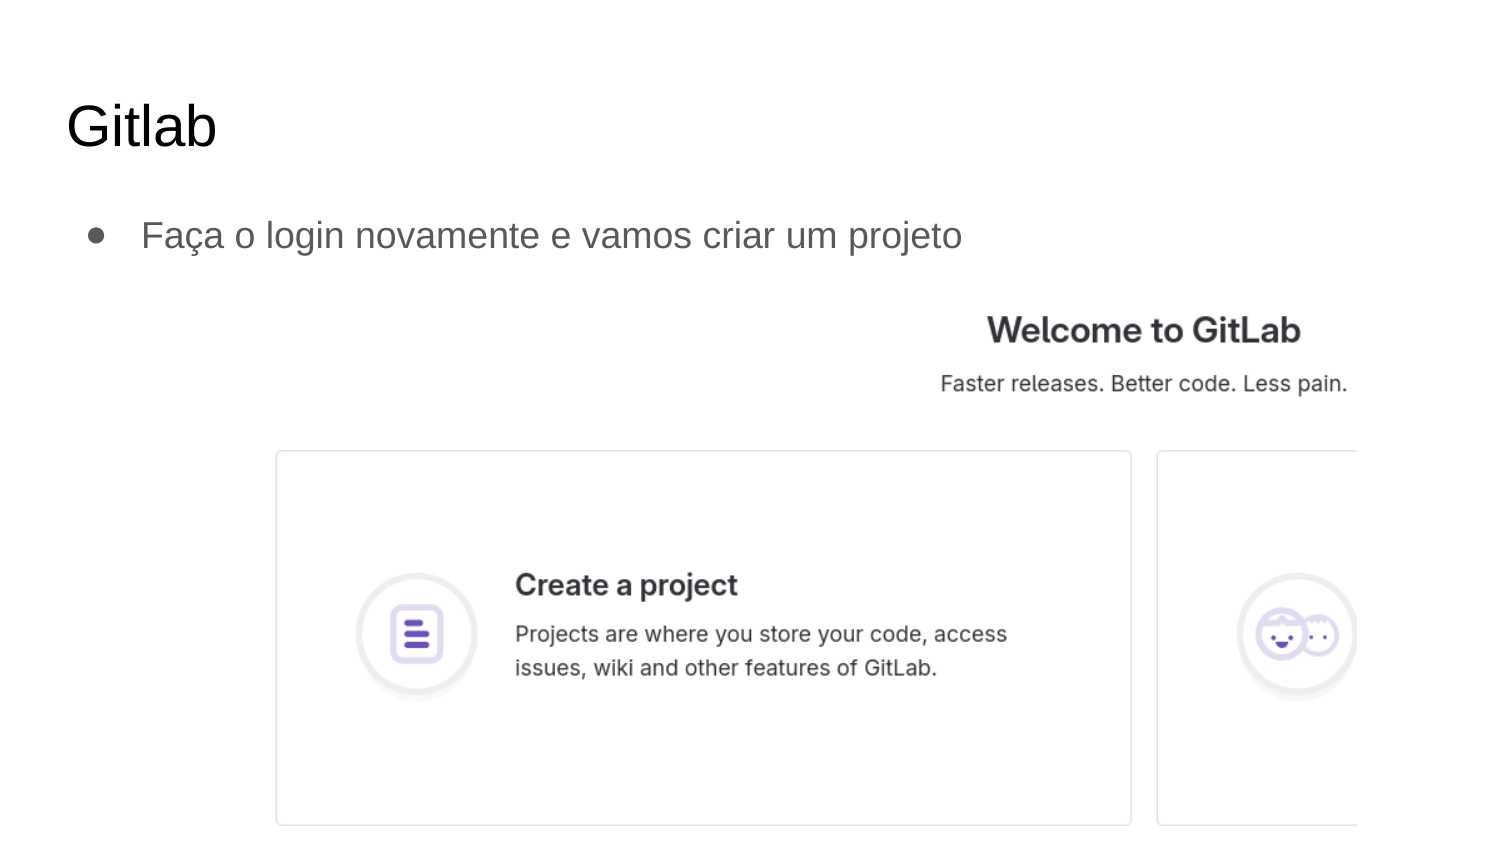

# Gitlab
Faça o login novamente e vamos criar um projeto